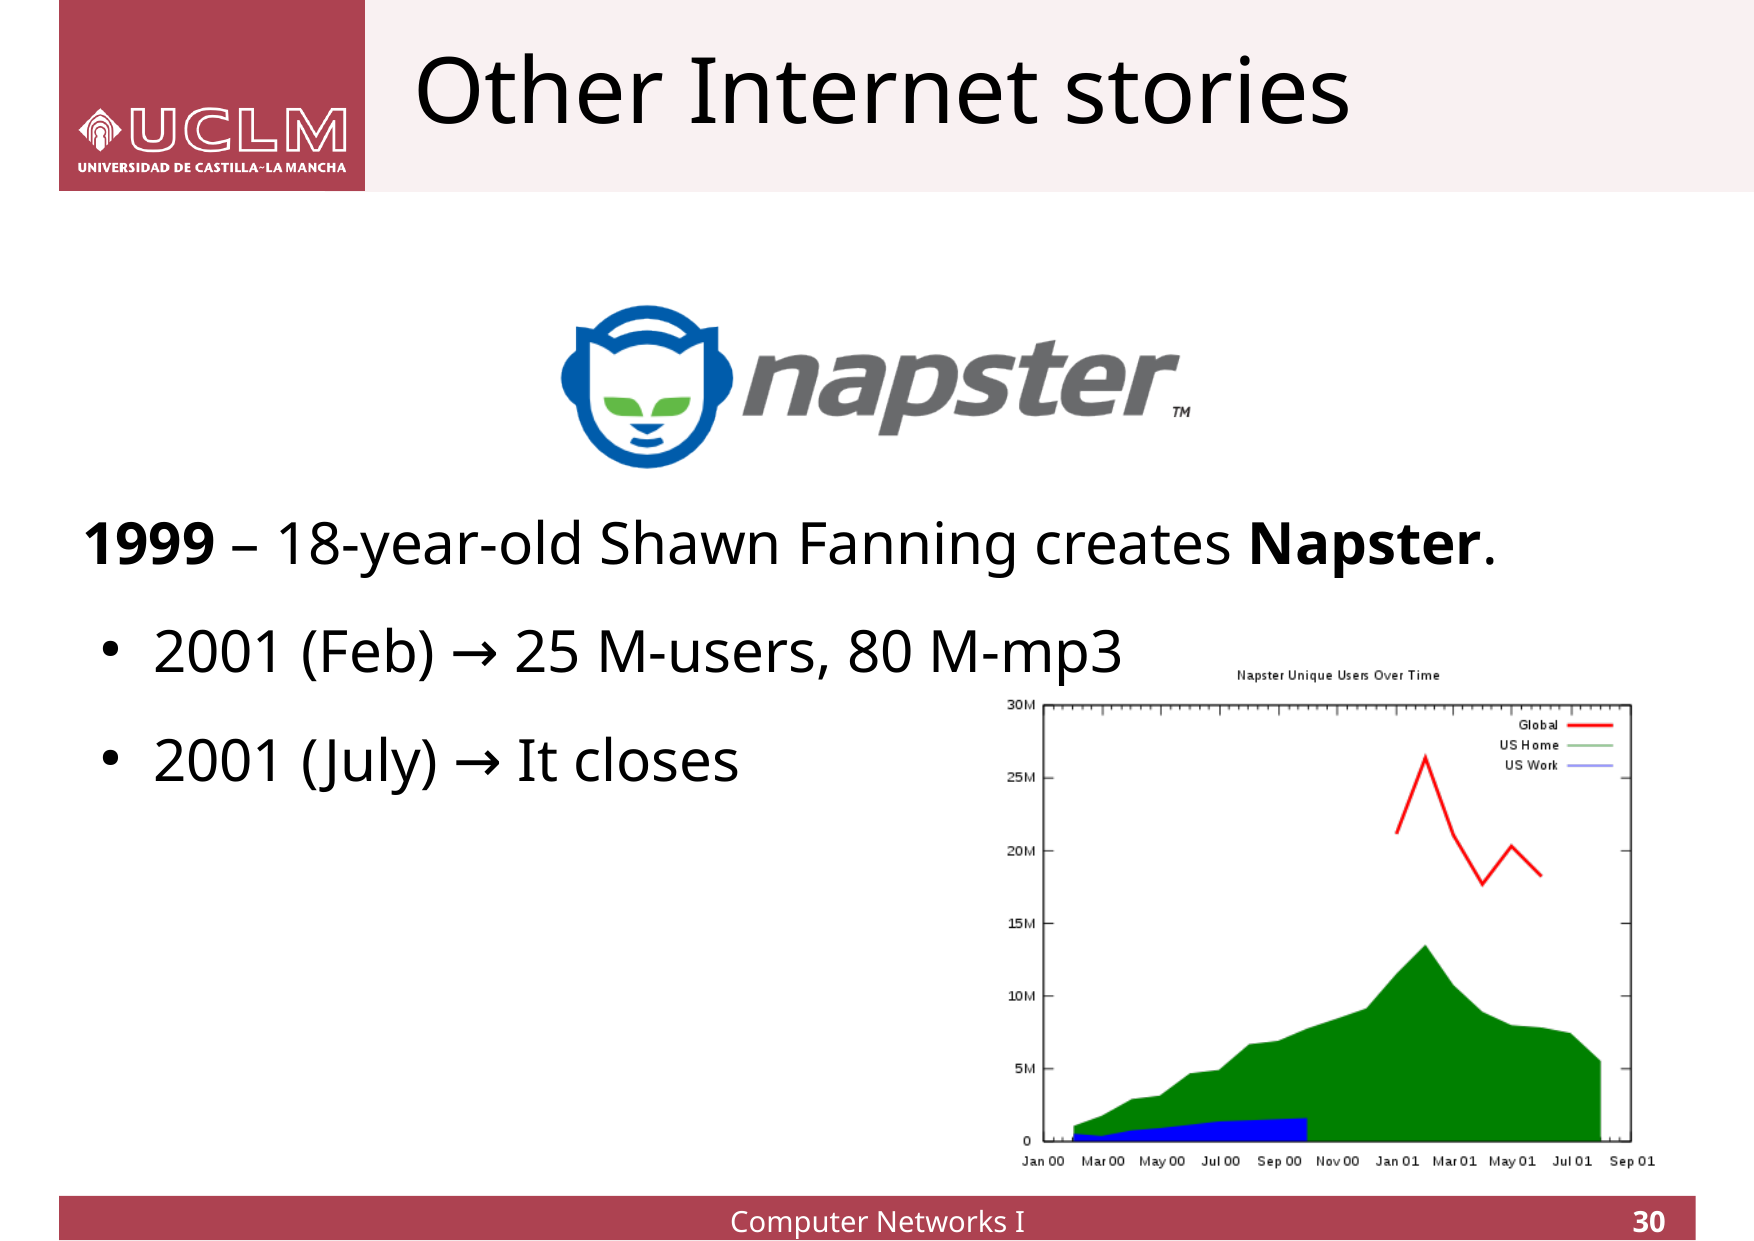

# Other Internet stories
1999 – 18-year-old Shawn Fanning creates Napster.
2001 (Feb) → 25 M-users, 80 M-mp3
2001 (July) → It closes
Computer Networks I
30